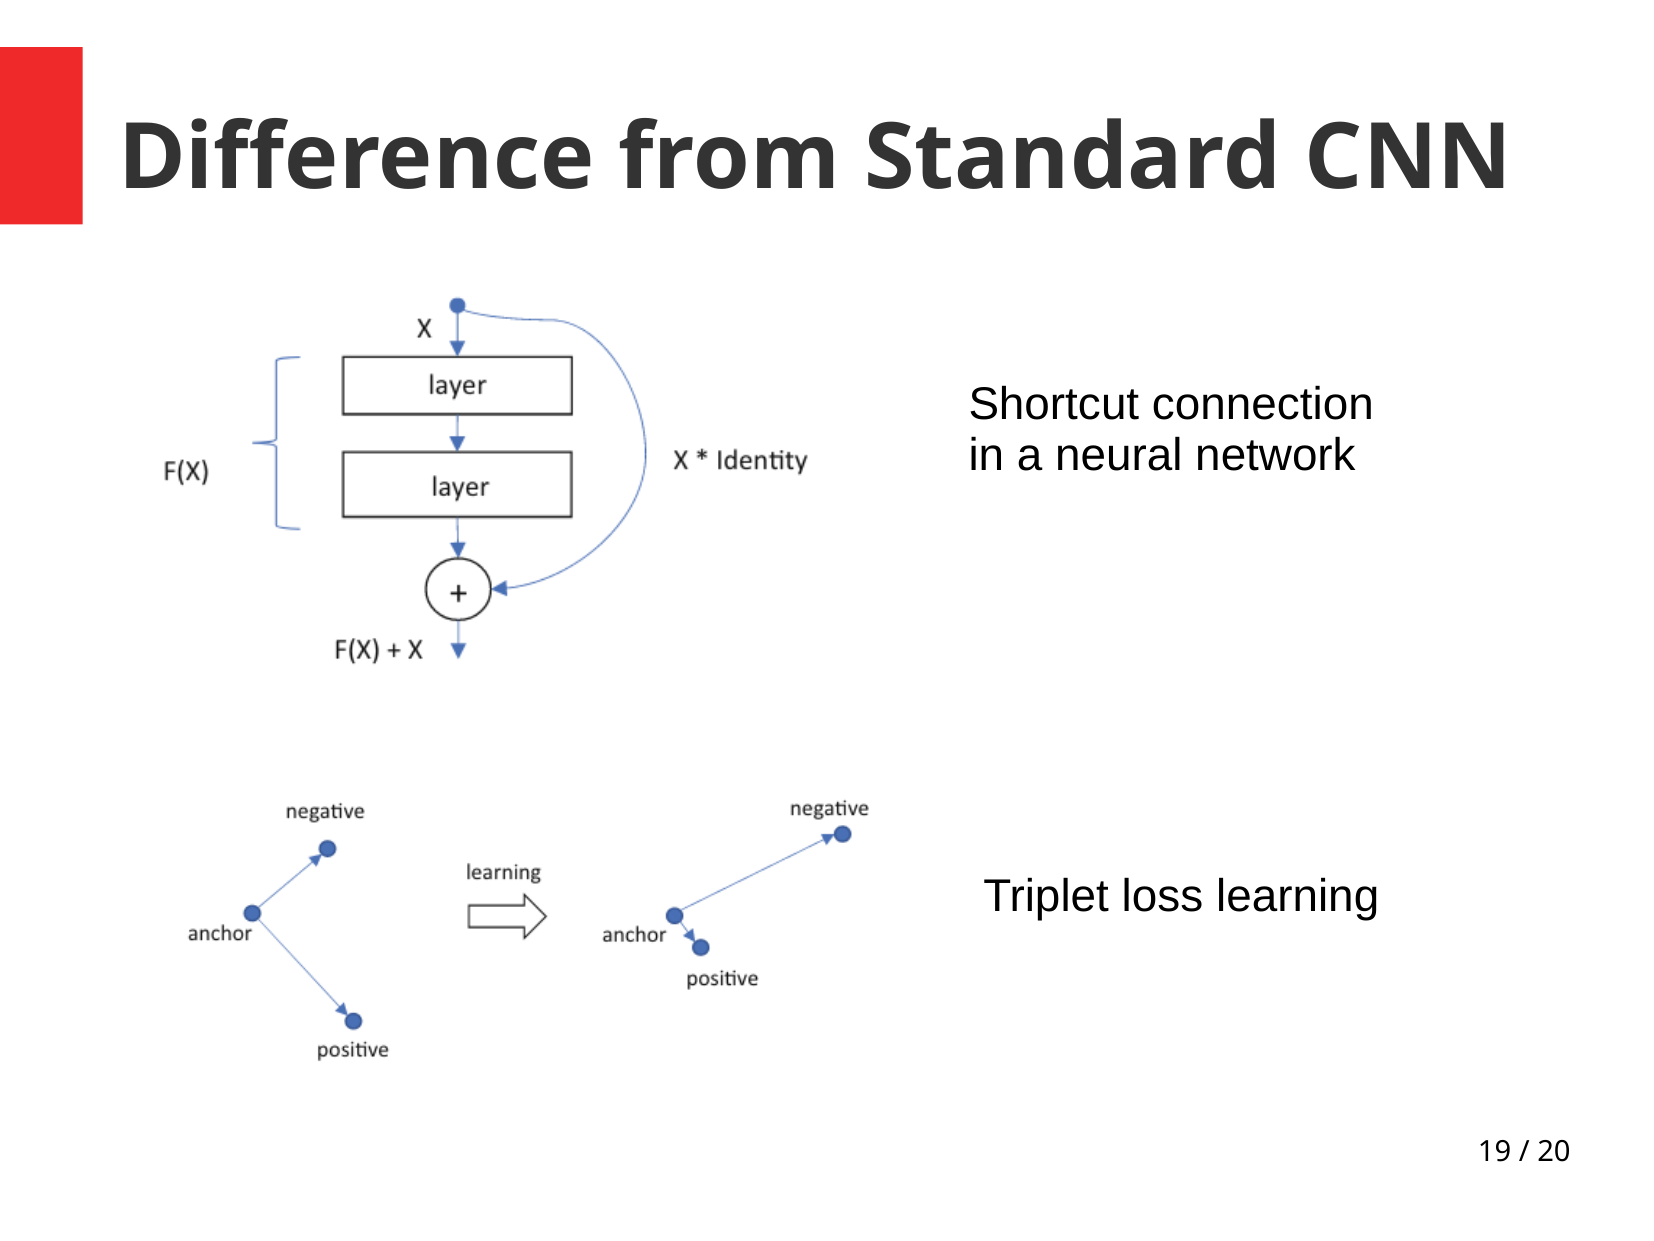

# Difference from Standard CNN
Shortcut connection in a neural network
Triplet loss learning
19